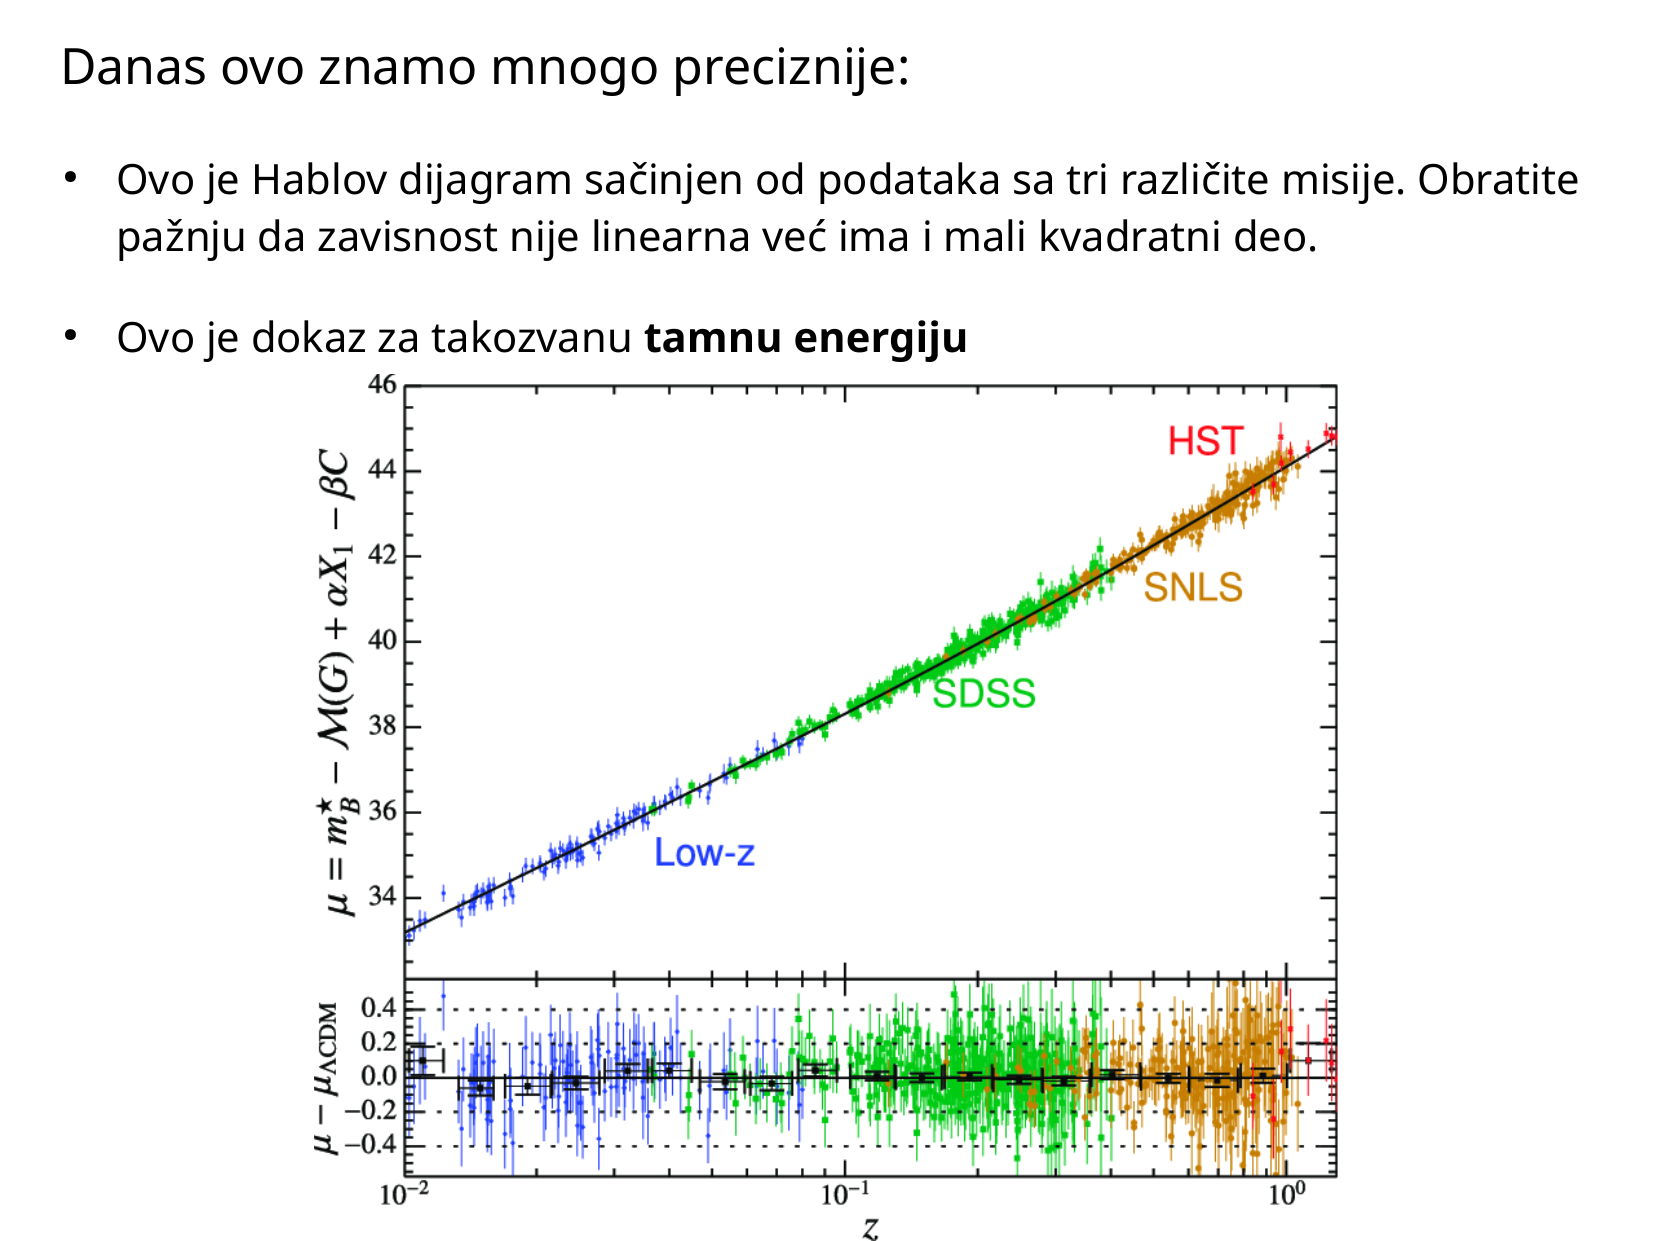

# Danas ovo znamo mnogo preciznije:
Ovo je Hablov dijagram sačinjen od podataka sa tri različite misije. Obratite pažnju da zavisnost nije linearna već ima i mali kvadratni deo.
Ovo je dokaz za takozvanu tamnu energiju